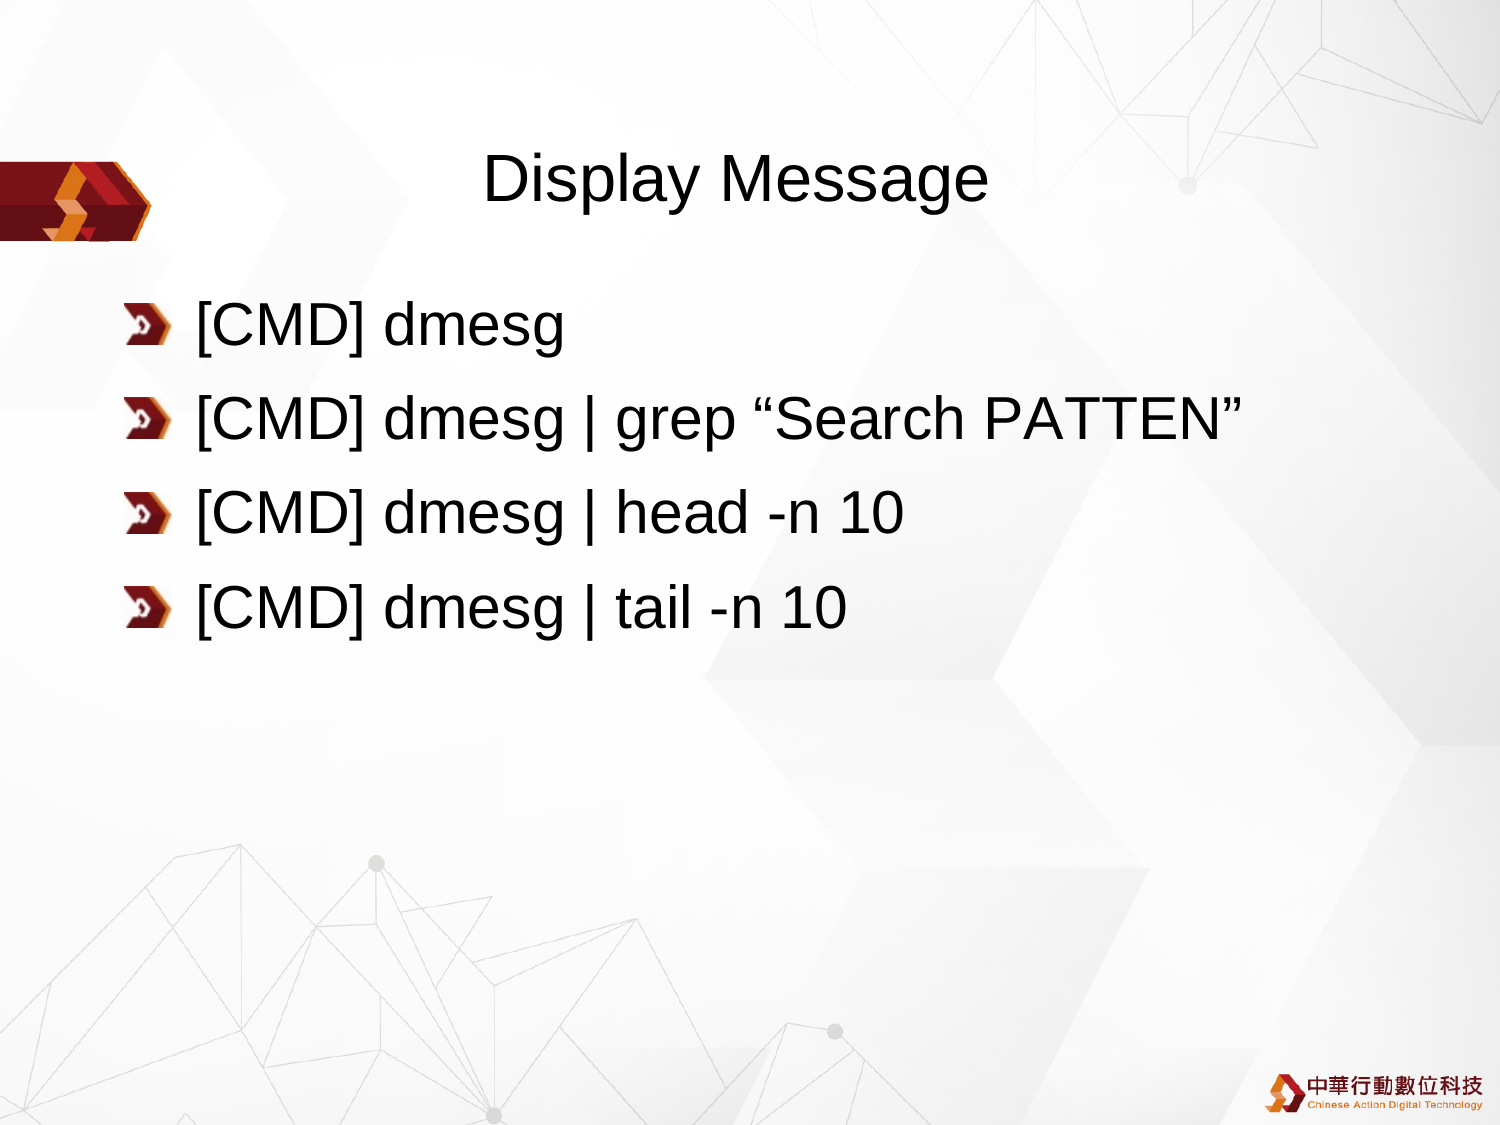

# Display Message
 [CMD] dmesg
 [CMD] dmesg | grep “Search PATTEN”
 [CMD] dmesg | head -n 10
 [CMD] dmesg | tail -n 10